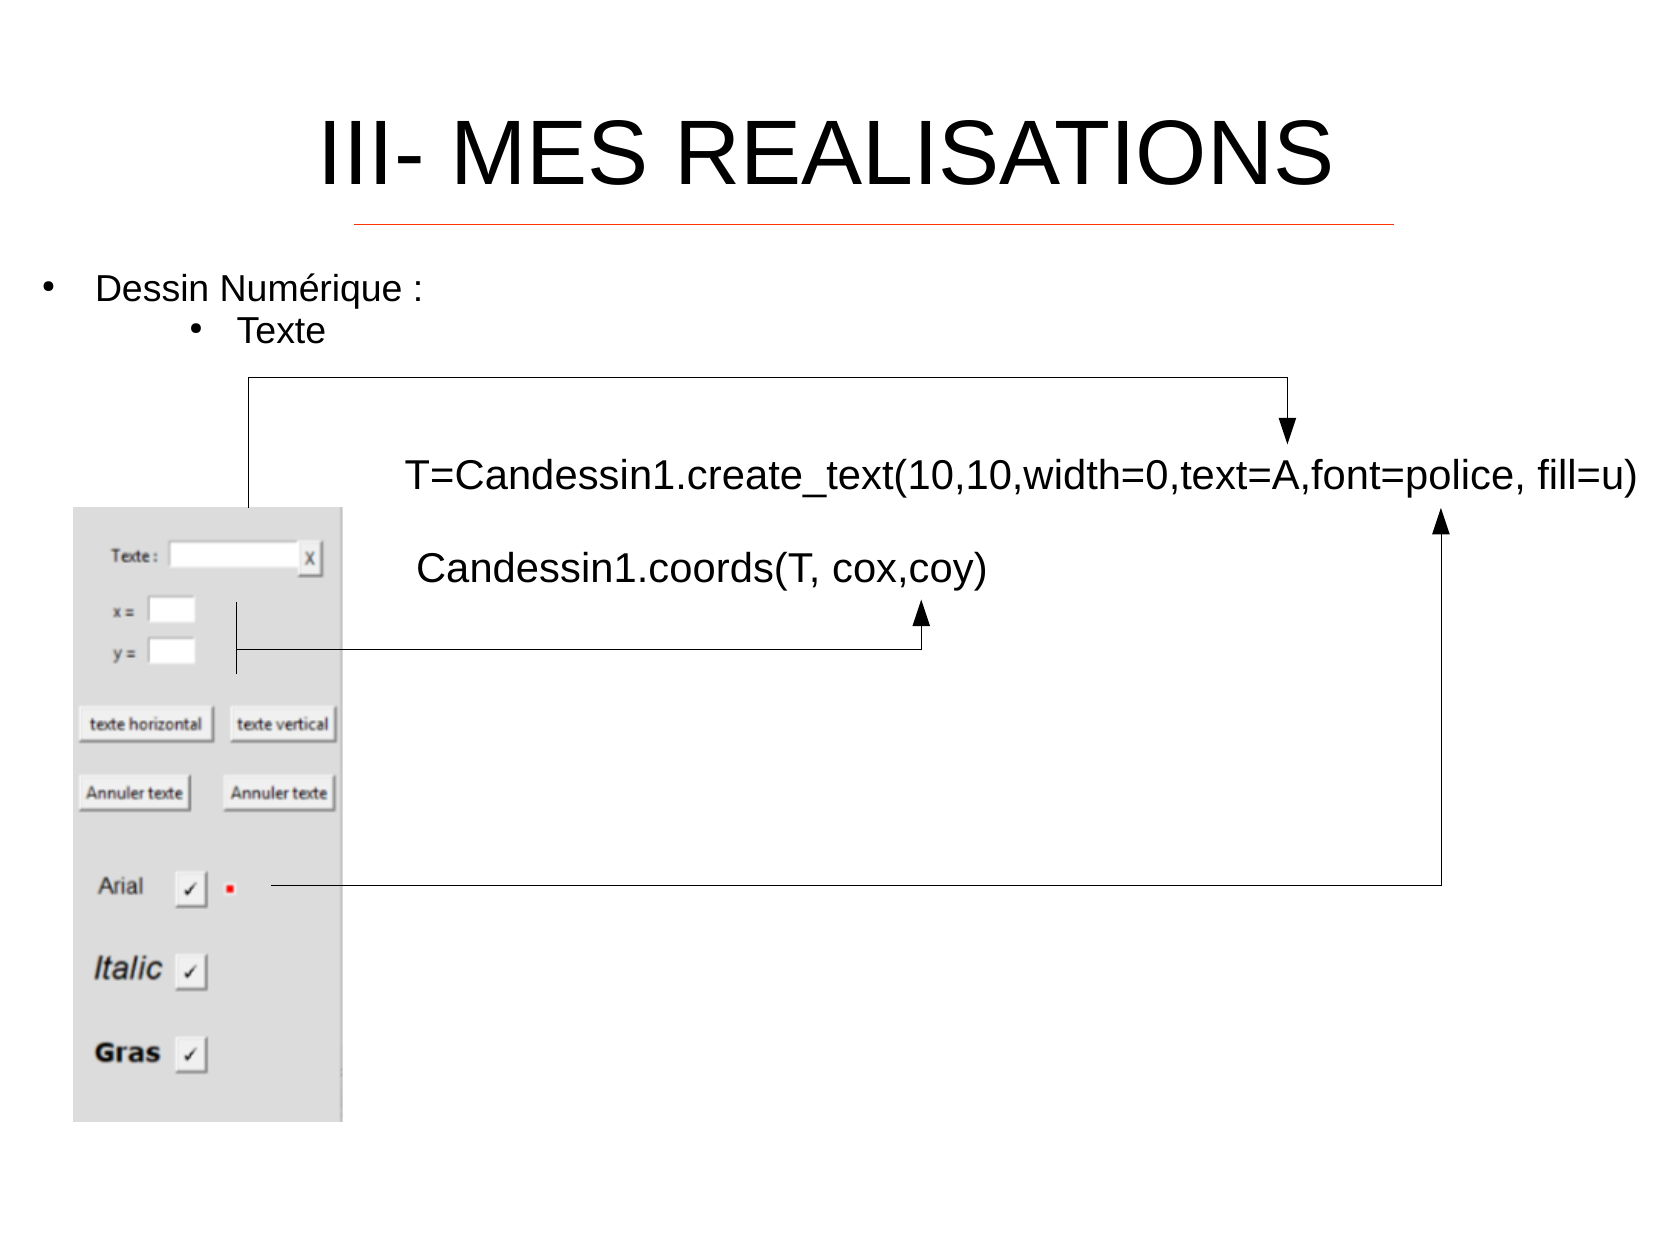

# III- MES REALISATIONS
Dessin Numérique :
Texte
T=Candessin1.create_text(10,10,width=0,text=A,font=police, fill=u)
 Candessin1.coords(T, cox,coy)